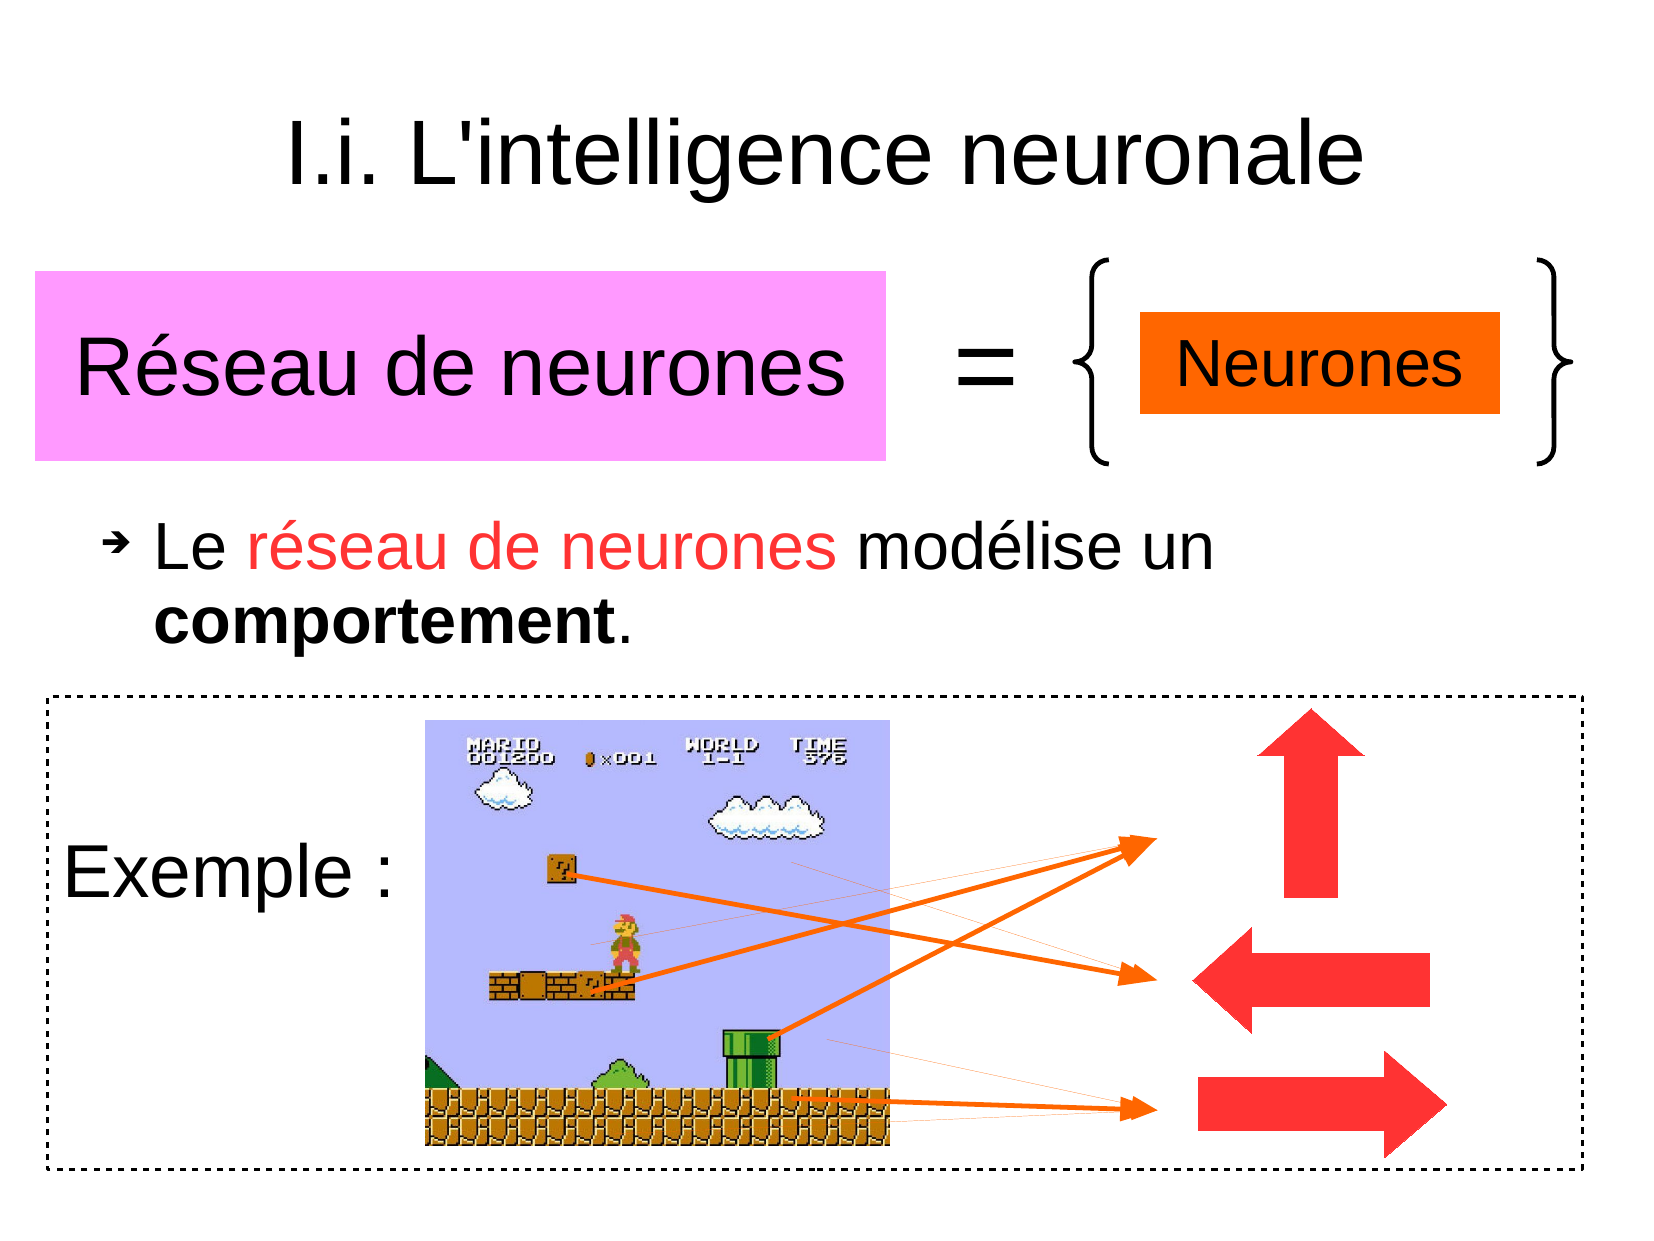

# I.i. L'intelligence neuronale
Réseau de neurones
=
Neurones
Le réseau de neurones modélise un comportement.
Exemple :